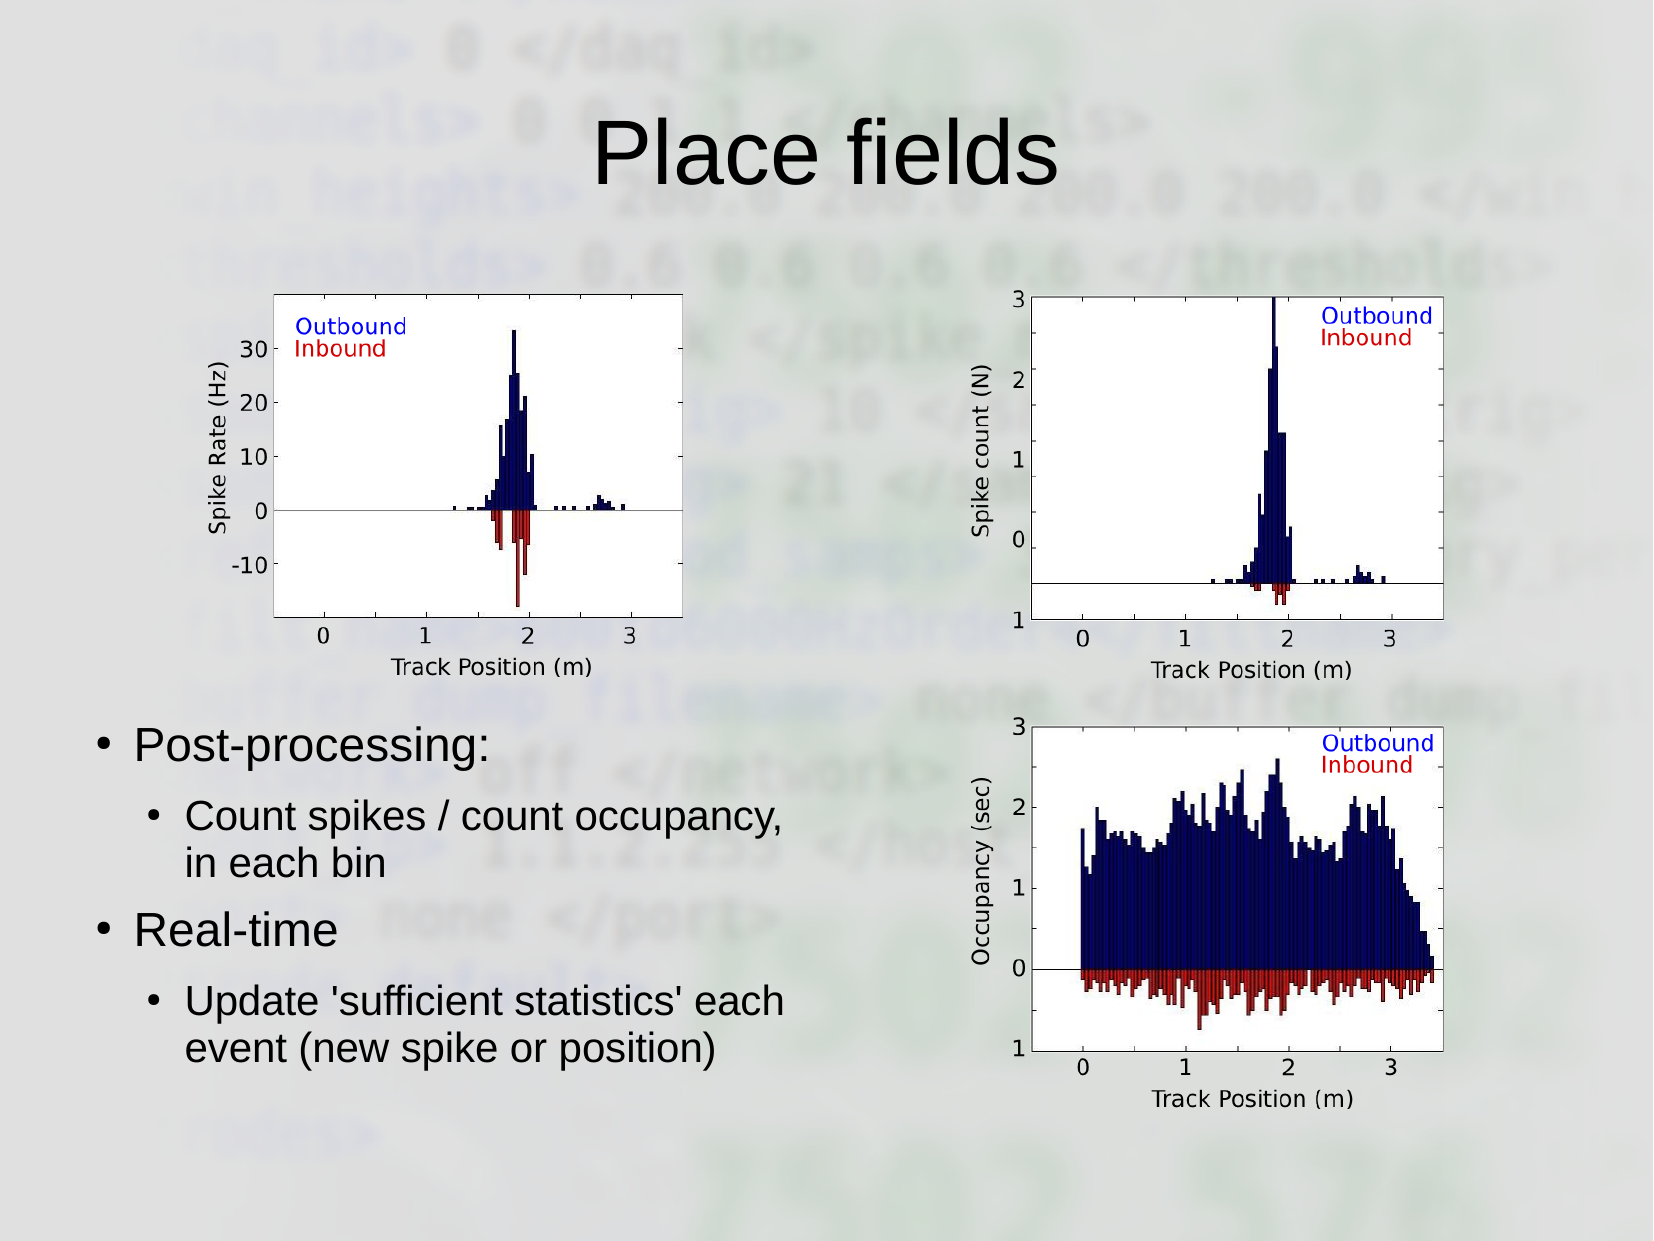

# Place fields
Post-processing:
Count spikes / count occupancy, in each bin
Real-time
Update 'sufficient statistics' each event (new spike or position)